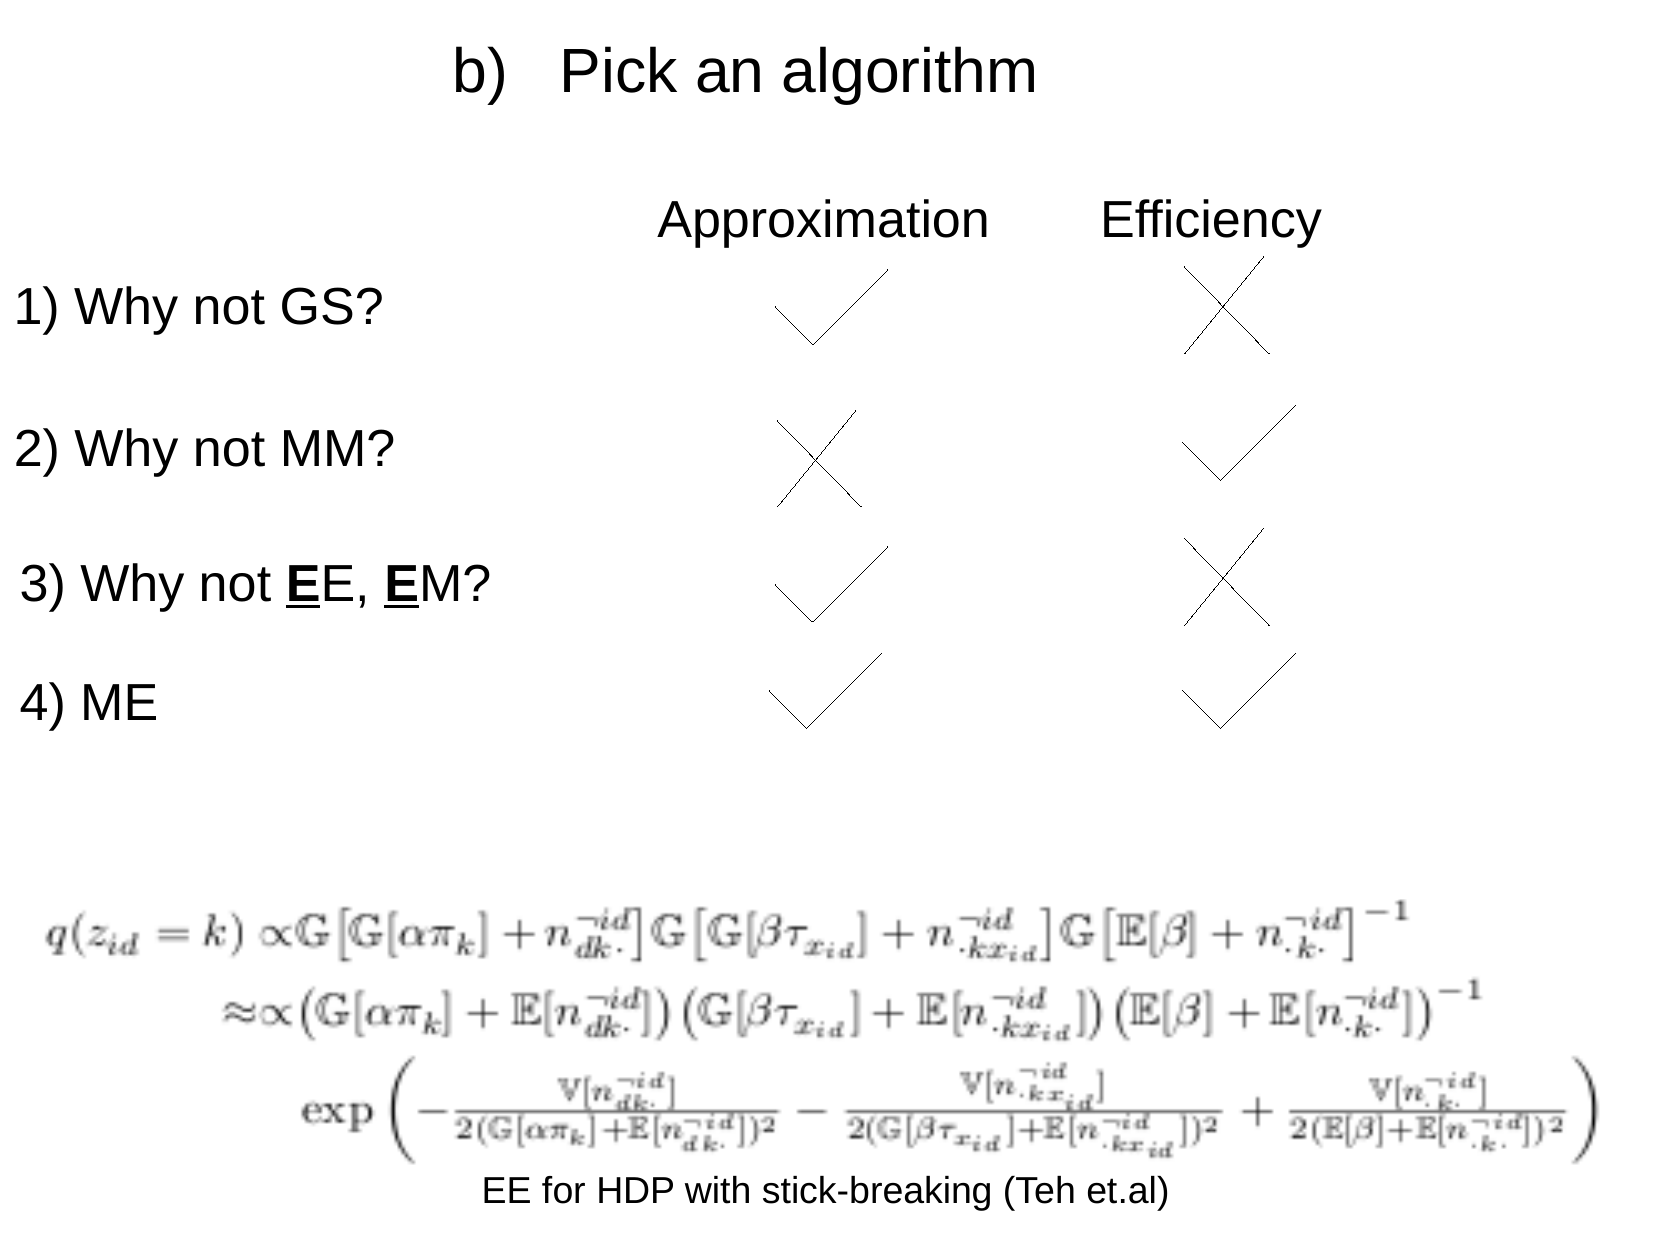

b) Pick an algorithm
 Approximation
 Efficiency
1) Why not GS?
2) Why not MM?
3) Why not EE, EM?
4) ME
EE for HDP with stick-breaking (Teh et.al)